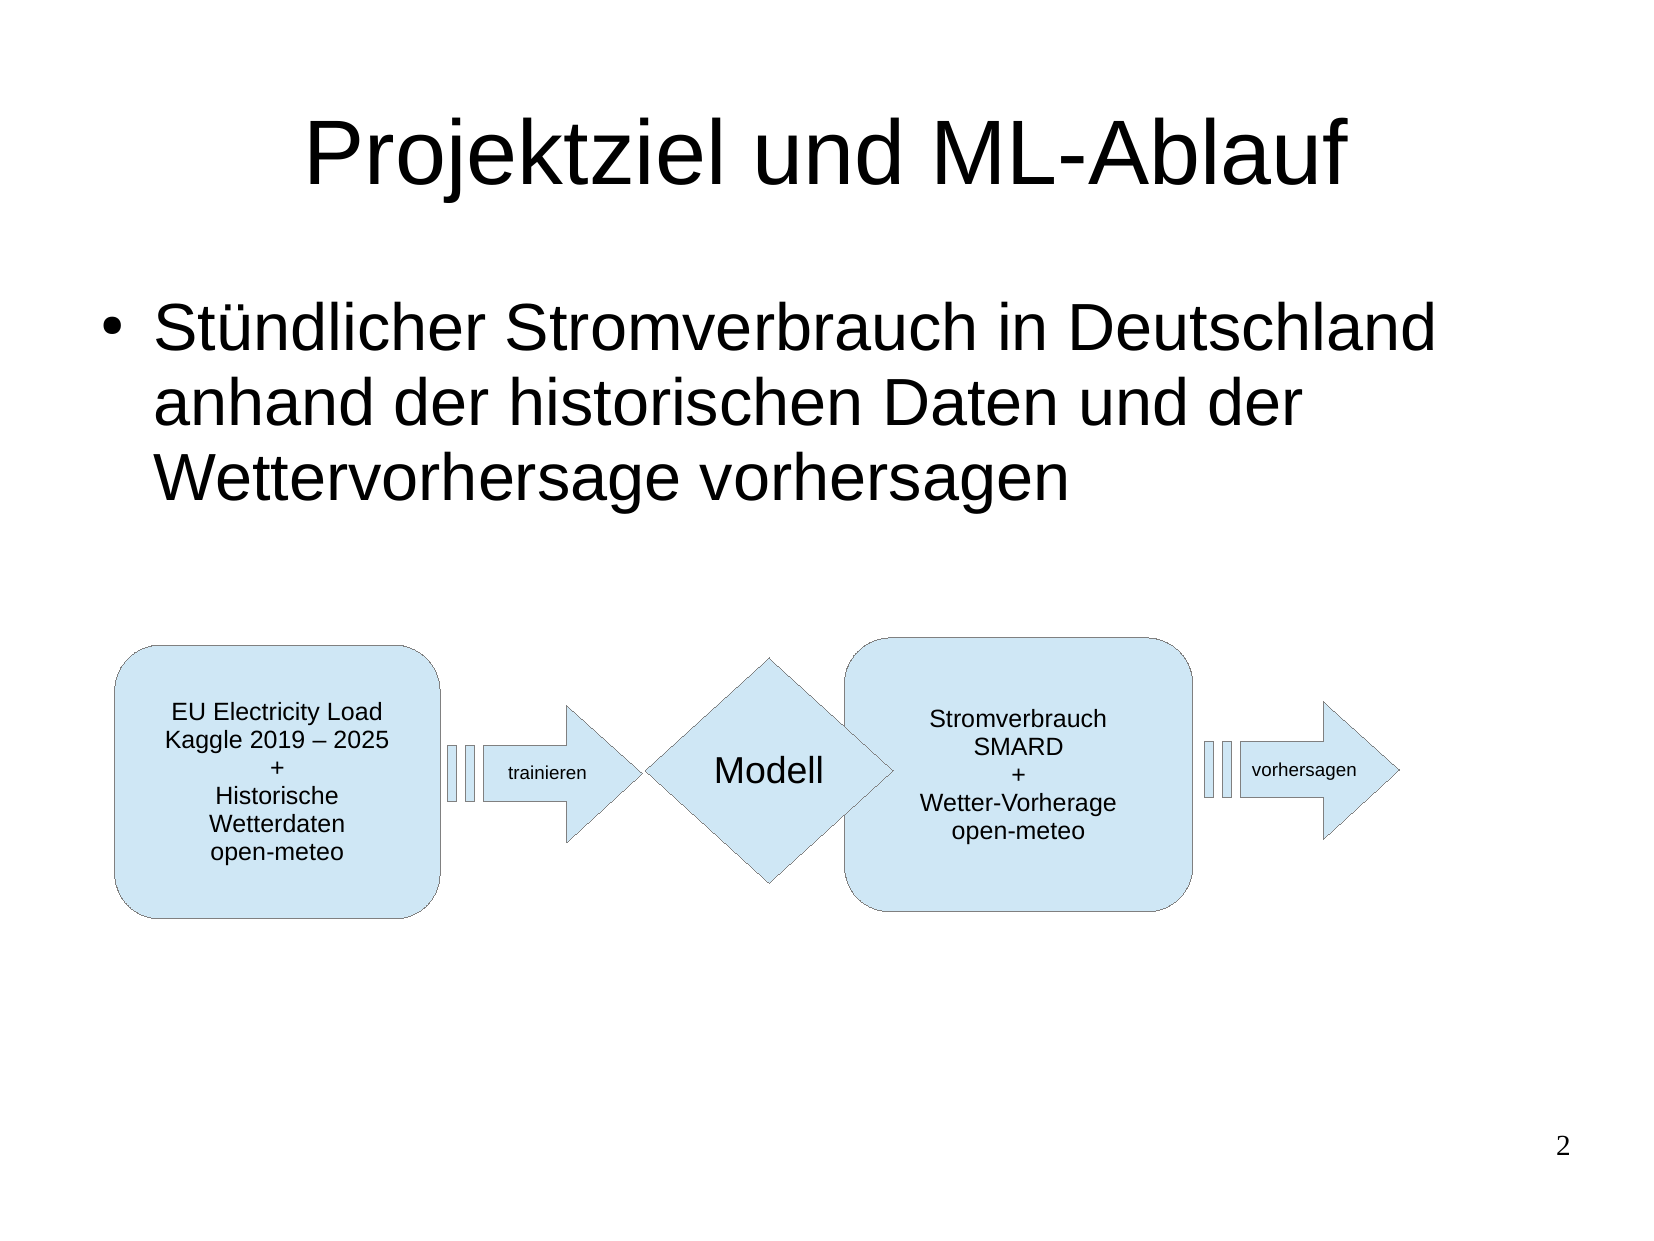

# Projektziel und ML-Ablauf
Stündlicher Stromverbrauch in Deutschland anhand der historischen Daten und der Wettervorhersage vorhersagen
Stromverbrauch
SMARD
+
Wetter-Vorherage
open-meteo
EU Electricity Load
Kaggle 2019 – 2025
+
Historische
Wetterdaten
open-meteo
Modell
vorhersagen
trainieren
2